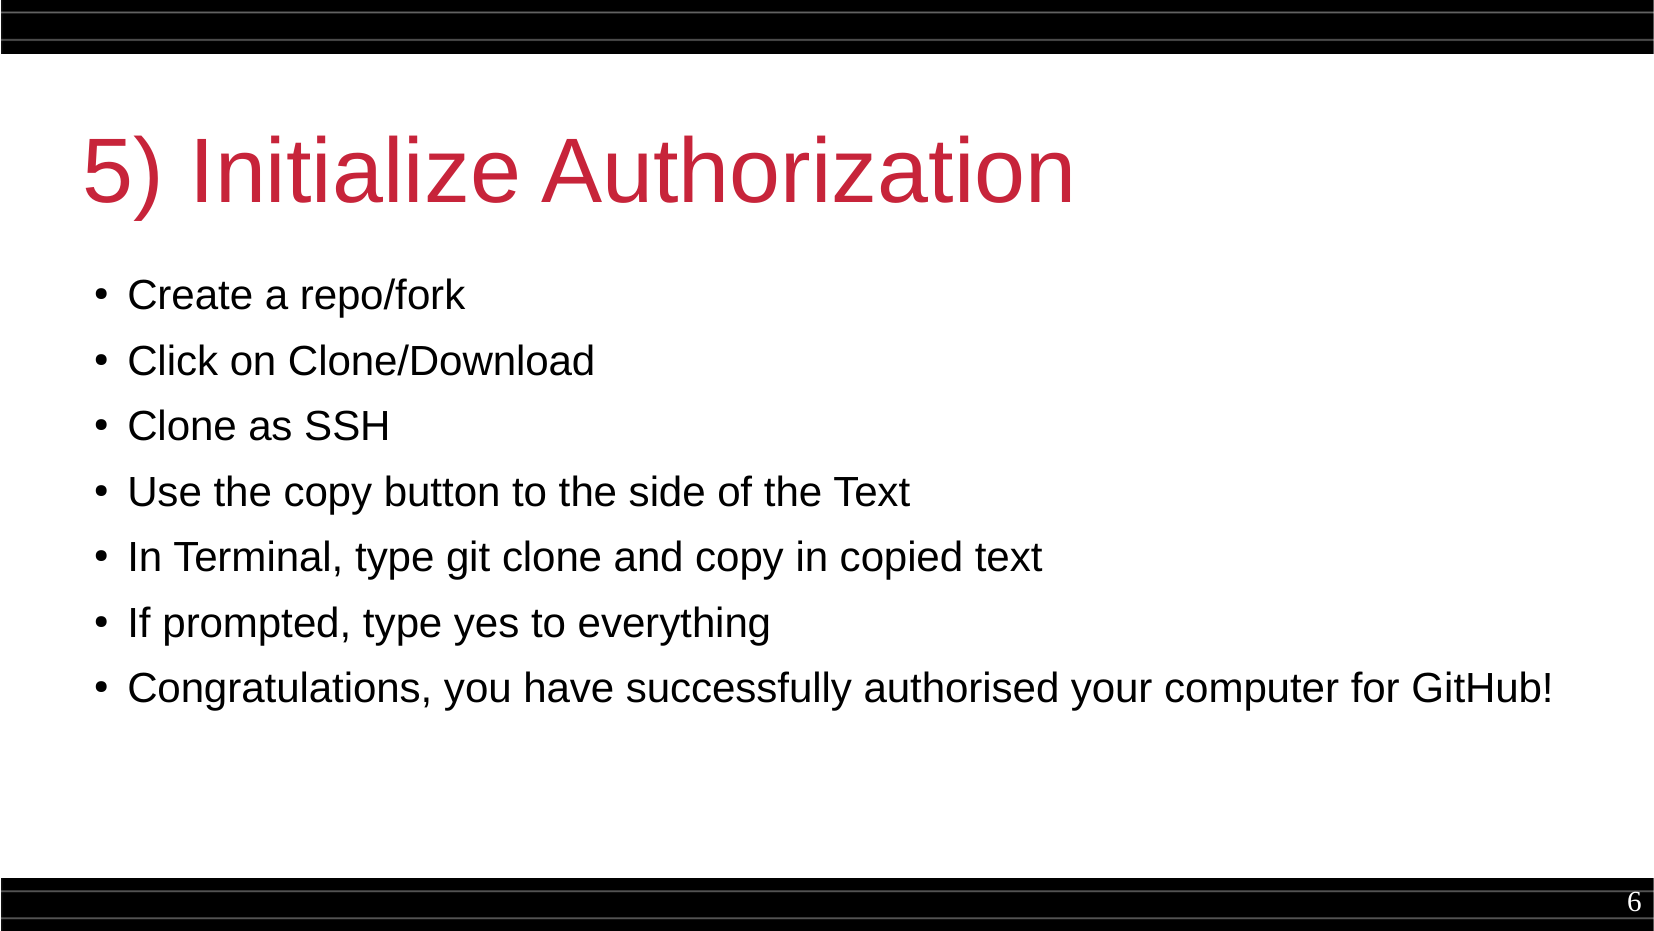

# 5) Initialize Authorization
Create a repo/fork
Click on Clone/Download
Clone as SSH
Use the copy button to the side of the Text
In Terminal, type git clone and copy in copied text
If prompted, type yes to everything
Congratulations, you have successfully authorised your computer for GitHub!